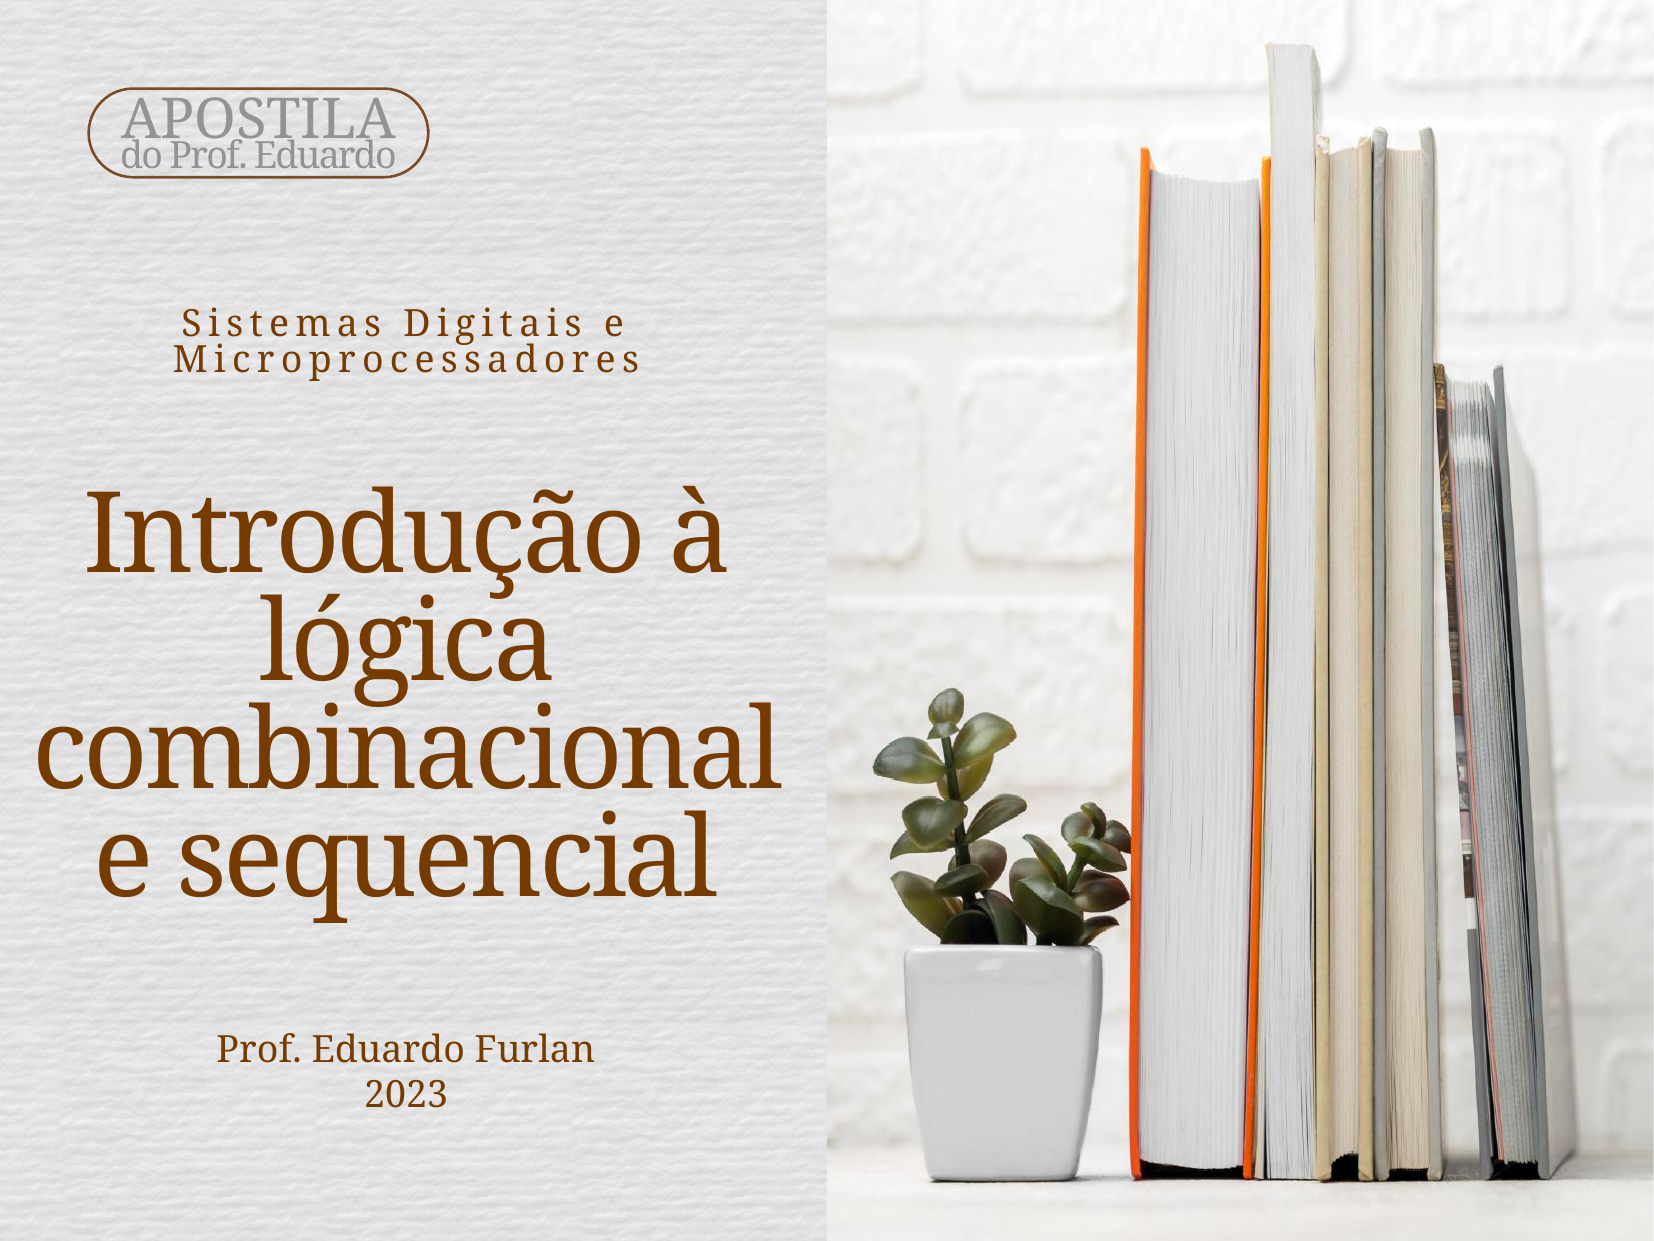

1
APOSTILA
do Prof. Eduardo
Sistemas Digitais e Microprocessadores
Introdução à lógica combinacional e sequencial
Prof. Eduardo Furlan
2023